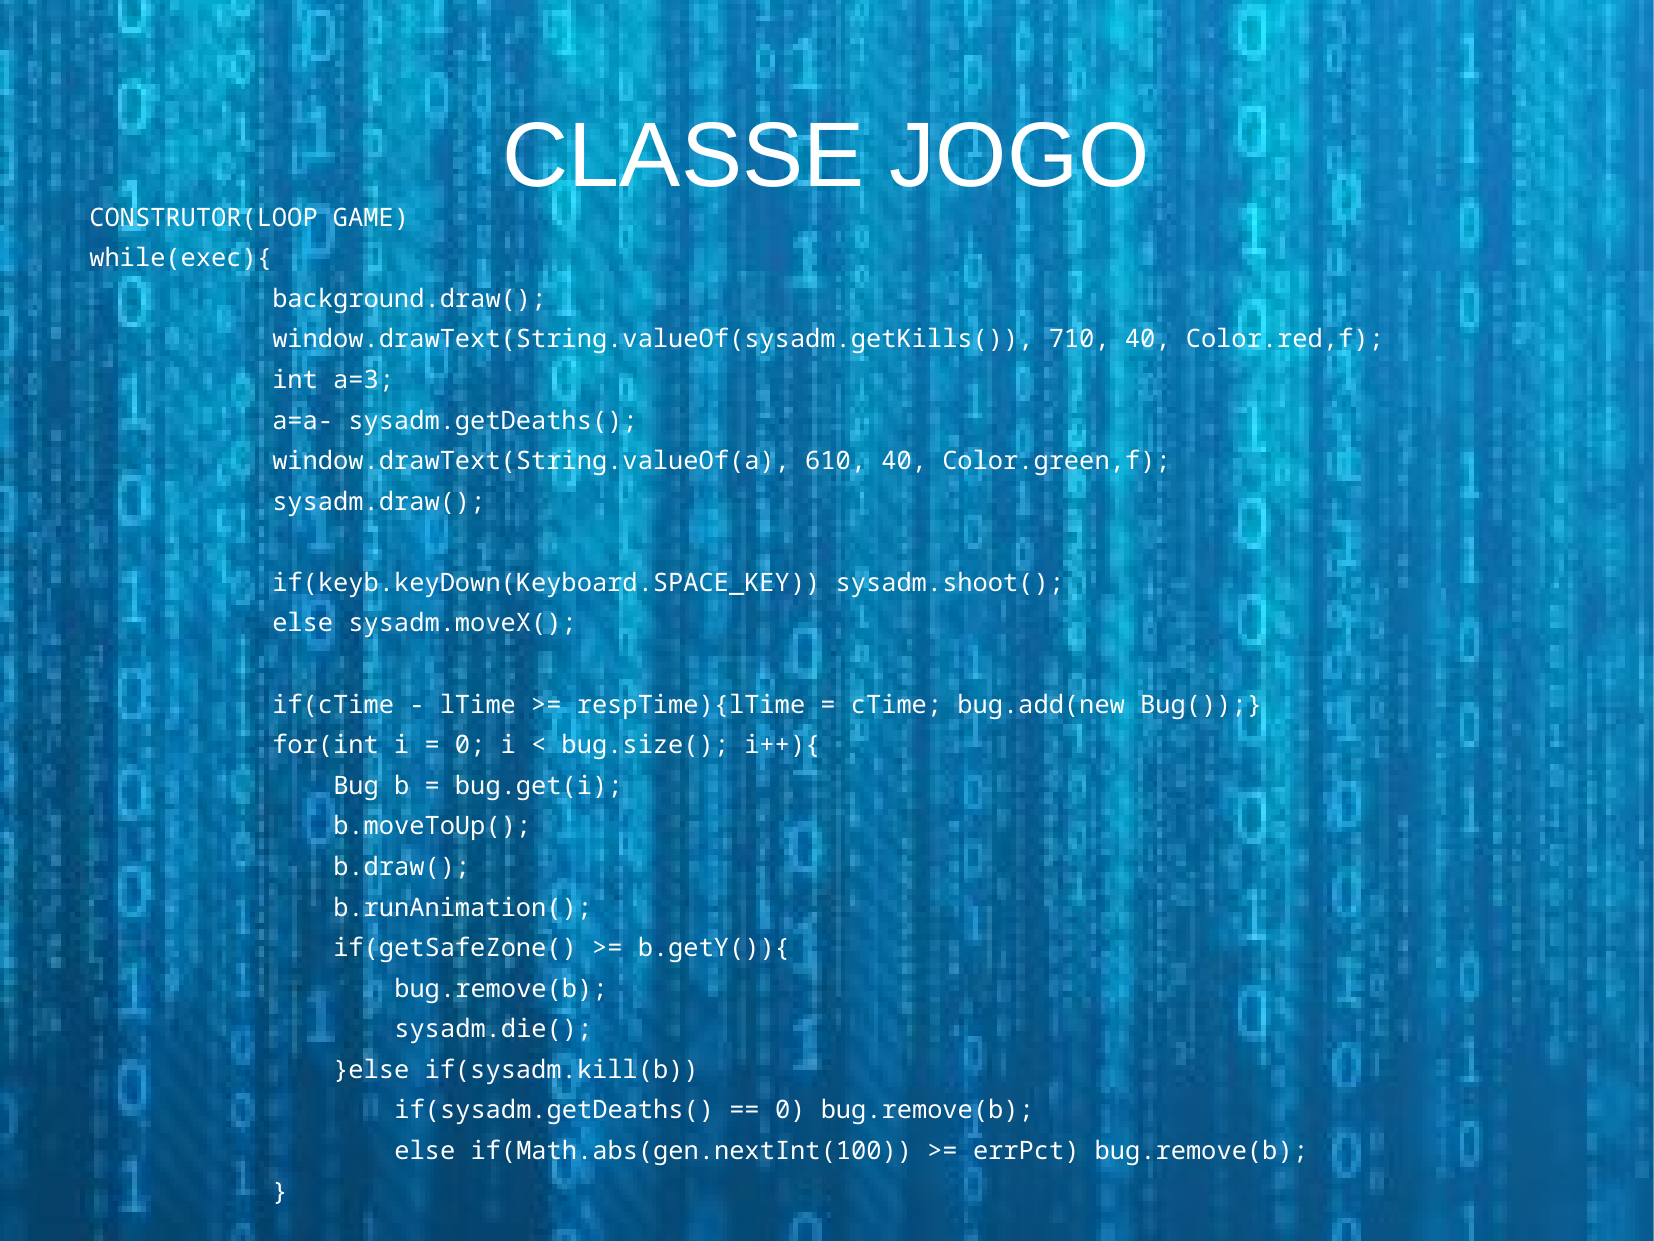

# CLASSE JOGO
CONSTRUTOR(LOOP GAME)
while(exec){
 background.draw();
 window.drawText(String.valueOf(sysadm.getKills()), 710, 40, Color.red,f);
 int a=3;
 a=a- sysadm.getDeaths();
 window.drawText(String.valueOf(a), 610, 40, Color.green,f);
 sysadm.draw();
 if(keyb.keyDown(Keyboard.SPACE_KEY)) sysadm.shoot();
 else sysadm.moveX();
 if(cTime - lTime >= respTime){lTime = cTime; bug.add(new Bug());}
 for(int i = 0; i < bug.size(); i++){
 Bug b = bug.get(i);
 b.moveToUp();
 b.draw();
 b.runAnimation();
 if(getSafeZone() >= b.getY()){
 bug.remove(b);
 sysadm.die();
 }else if(sysadm.kill(b))
 if(sysadm.getDeaths() == 0) bug.remove(b);
 else if(Math.abs(gen.nextInt(100)) >= errPct) bug.remove(b);
 }